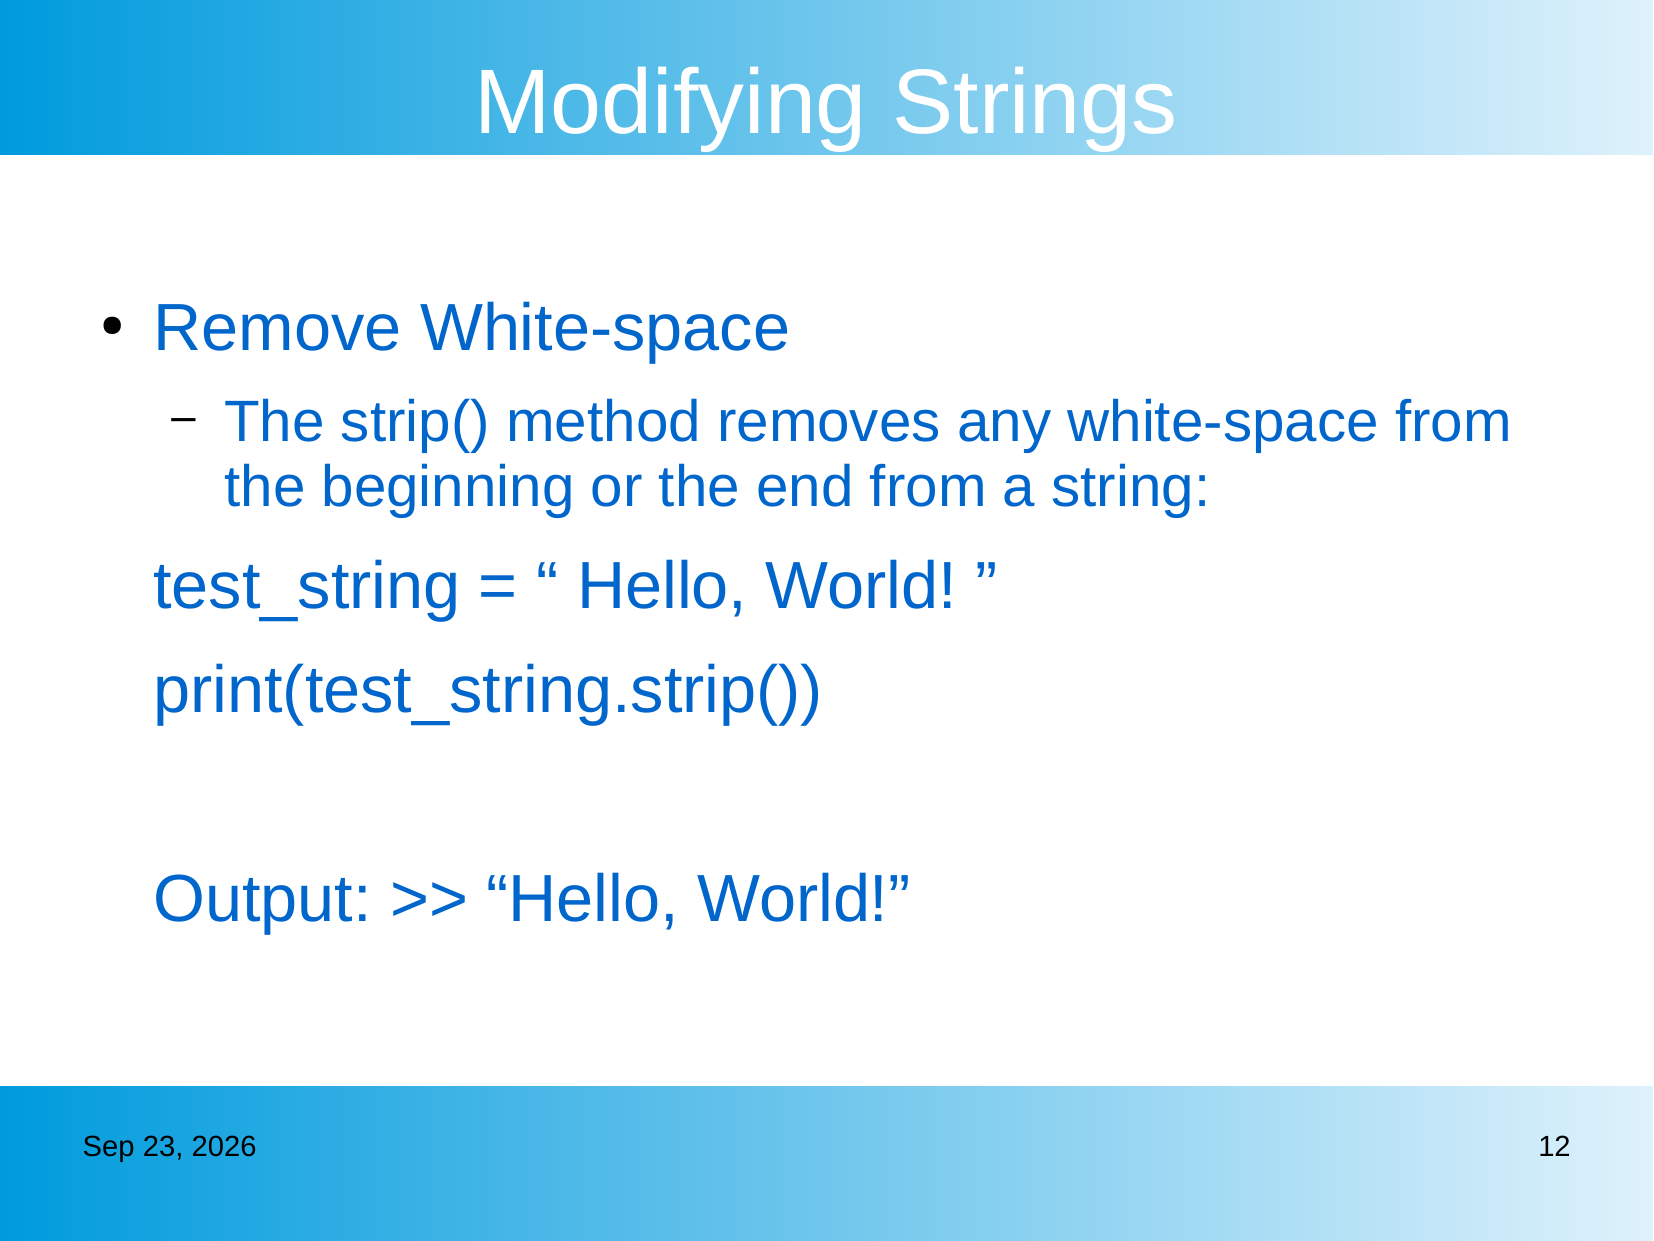

# Modifying Strings
Remove White-space
The strip() method removes any white-space from the beginning or the end from a string:
test_string = “ Hello, World! ”
print(test_string.strip())
Output: >> “Hello, World!”
12